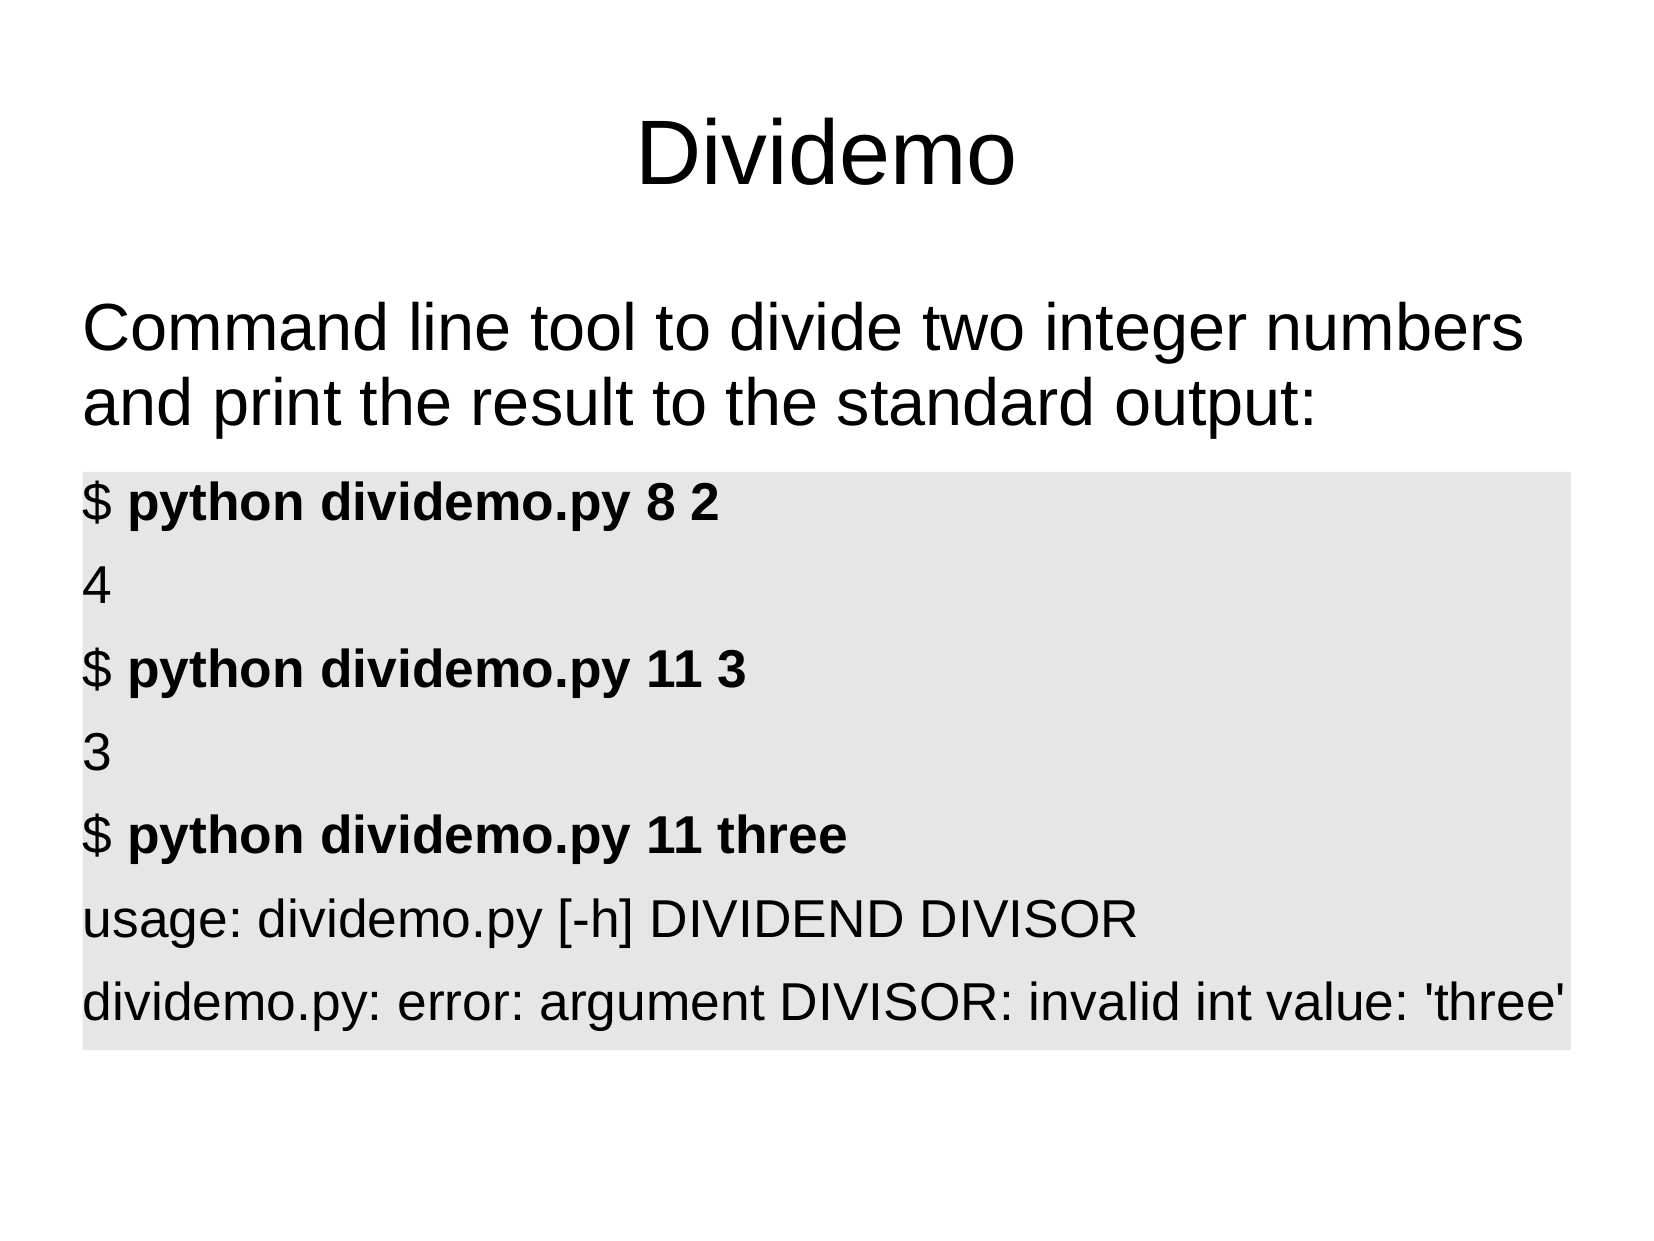

# Dividemo
Command line tool to divide two integer numbers and print the result to the standard output:
$ python dividemo.py 8 2
4
$ python dividemo.py 11 3
3
$ python dividemo.py 11 three
usage: dividemo.py [-h] DIVIDEND DIVISOR
dividemo.py: error: argument DIVISOR: invalid int value: 'three'